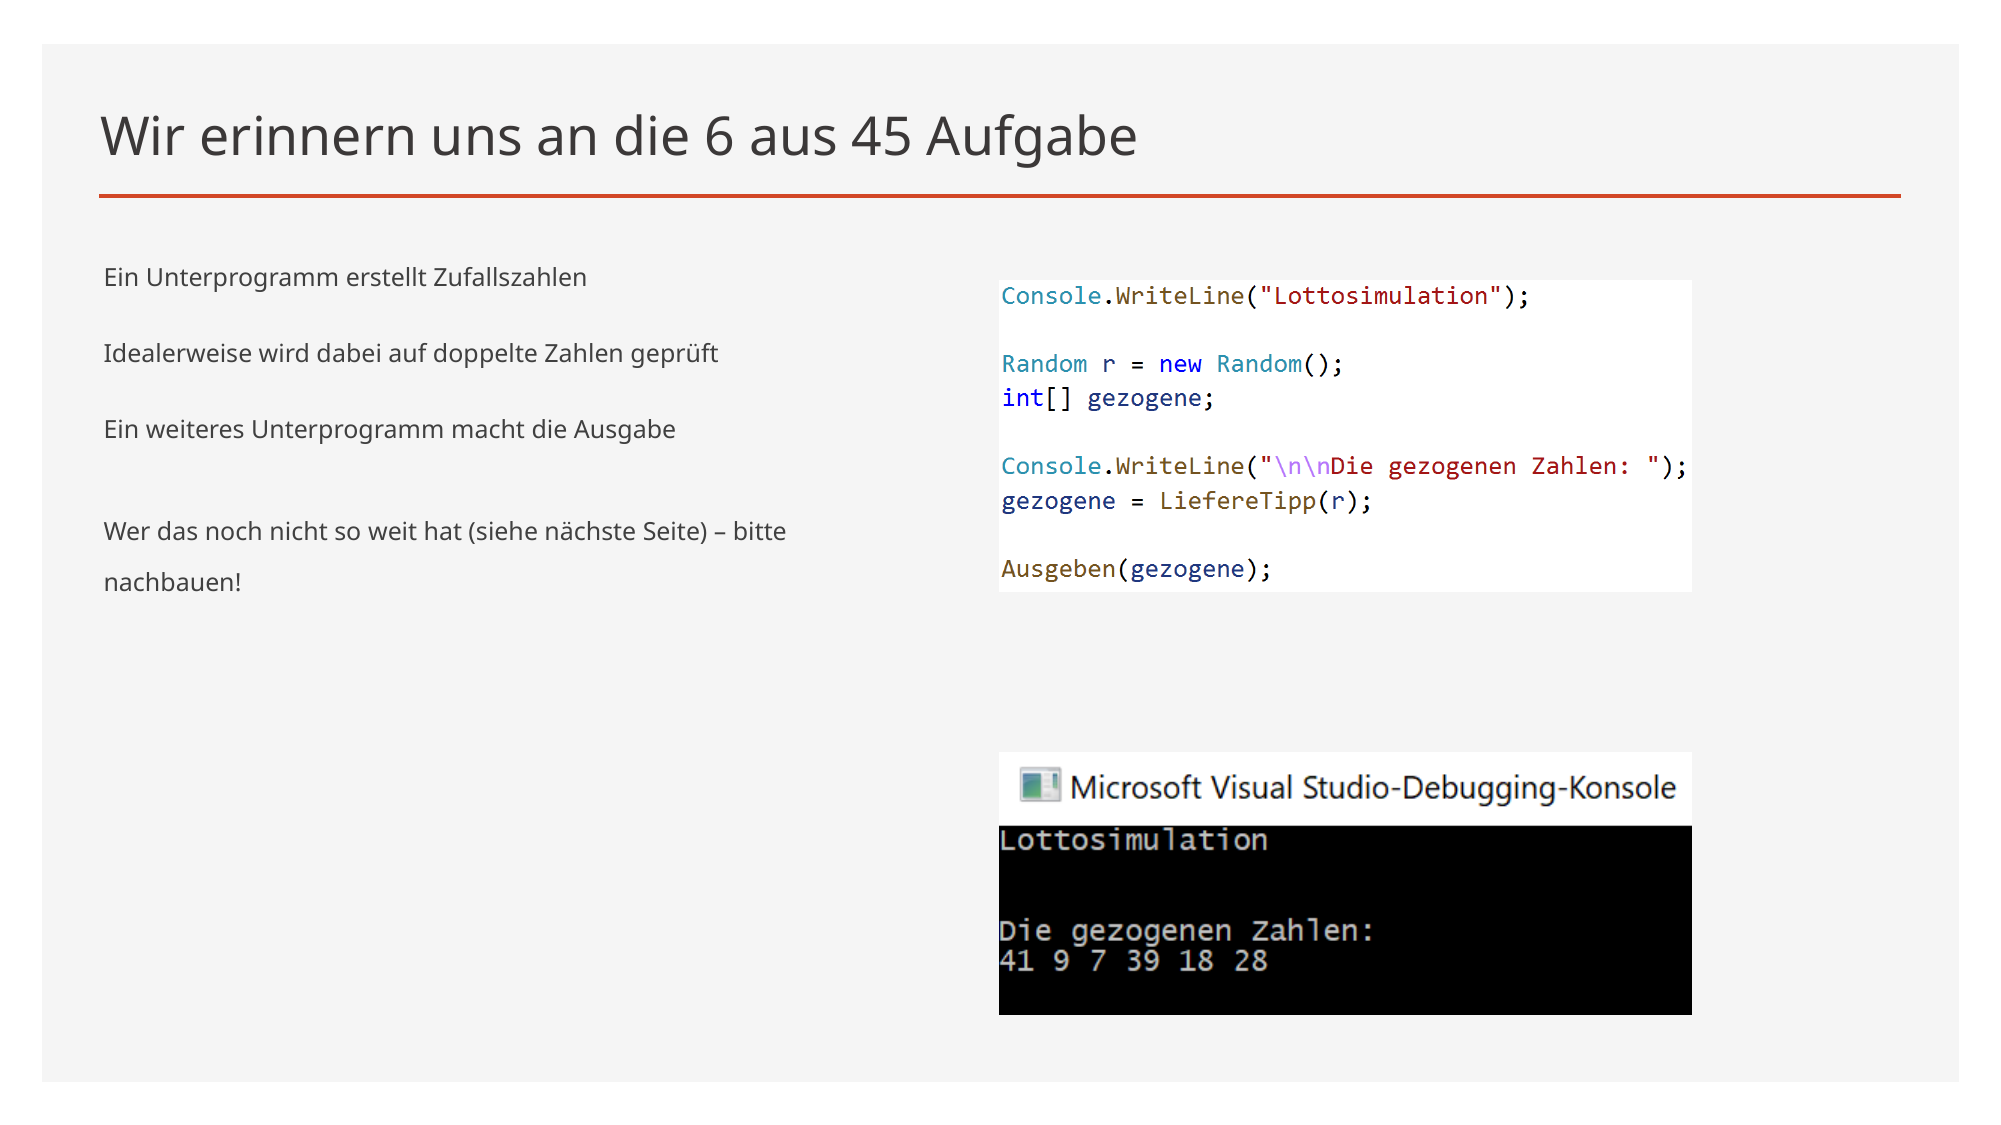

# Wir erinnern uns an die 6 aus 45 Aufgabe
Ein Unterprogramm erstellt Zufallszahlen
Idealerweise wird dabei auf doppelte Zahlen geprüft
Ein weiteres Unterprogramm macht die Ausgabe
Wer das noch nicht so weit hat (siehe nächste Seite) – bitte nachbauen!